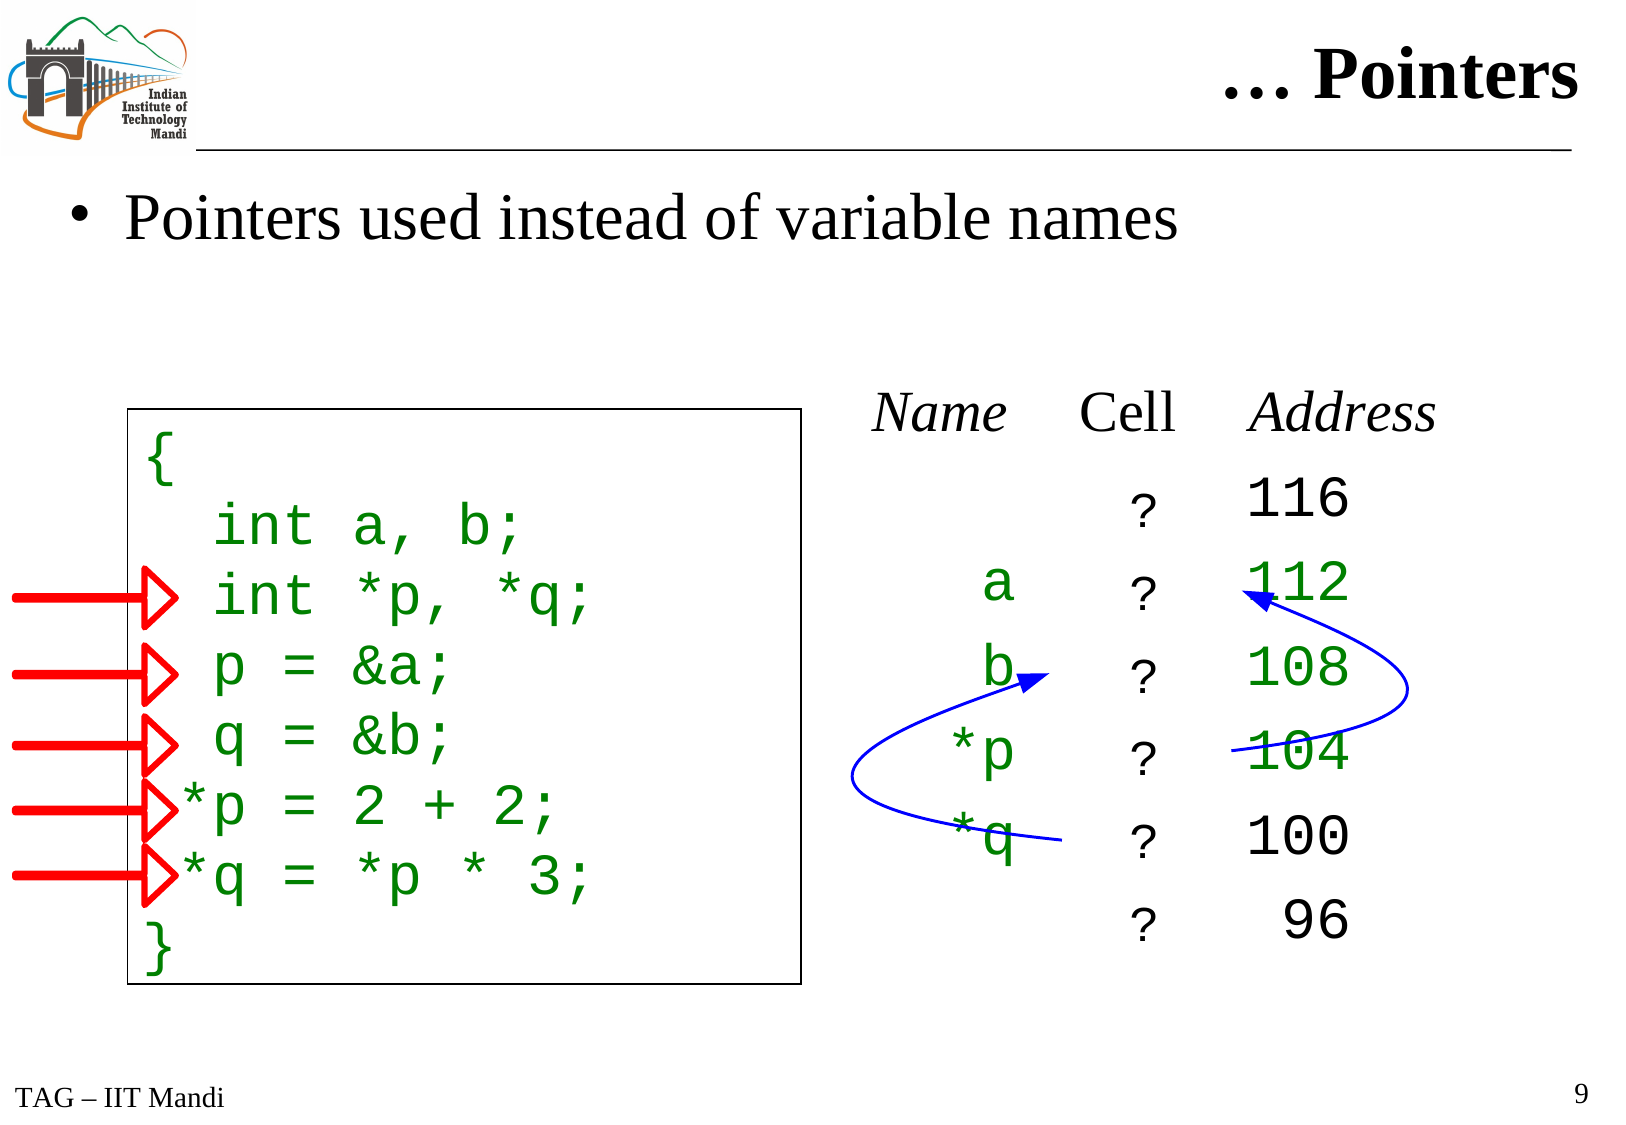

# … Pointers
Pointers used instead of variable names
Name	 Cell Address
 			116
 a				112
 b				108
*p				104
*q				100
				 96
{
 int a, b;
 int *p, *q;
 p = &a;
 q = &b;
 *p = 2 + 2;
 *q = *p * 3;
}
| ? |
| --- |
| ? |
| ? |
| ? |
| ? |
| ? |
| ? |
| --- |
| 4 |
| ? |
| 112 |
| 108 |
| ? |
| ? |
| --- |
| 4 |
| 12 |
| 112 |
| 108 |
| ? |
| ? |
| --- |
| ? |
| ? |
| 112 |
| 108 |
| ? |
| ? |
| --- |
| ? |
| ? |
| 112 |
| ? |
| ? |